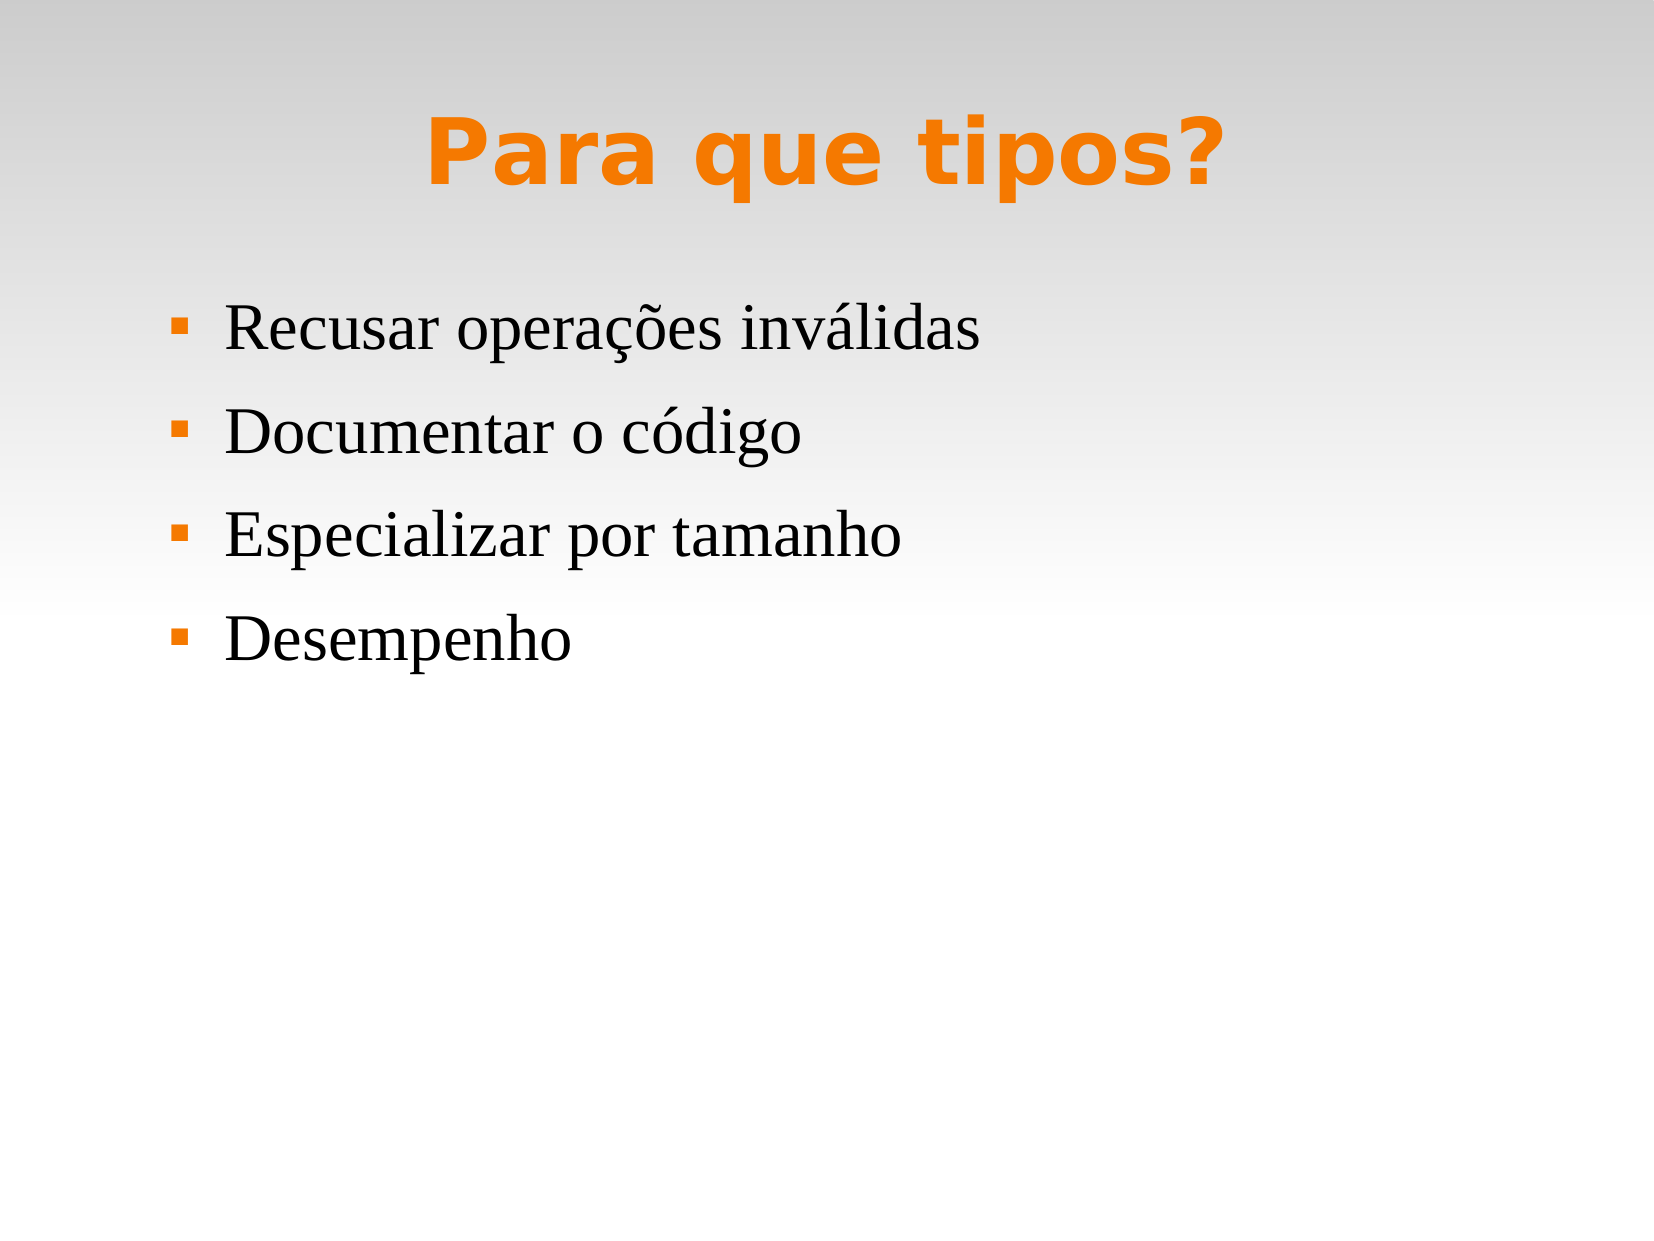

# Para que tipos?
Recusar operações inválidas
Documentar o código
Especializar por tamanho
Desempenho